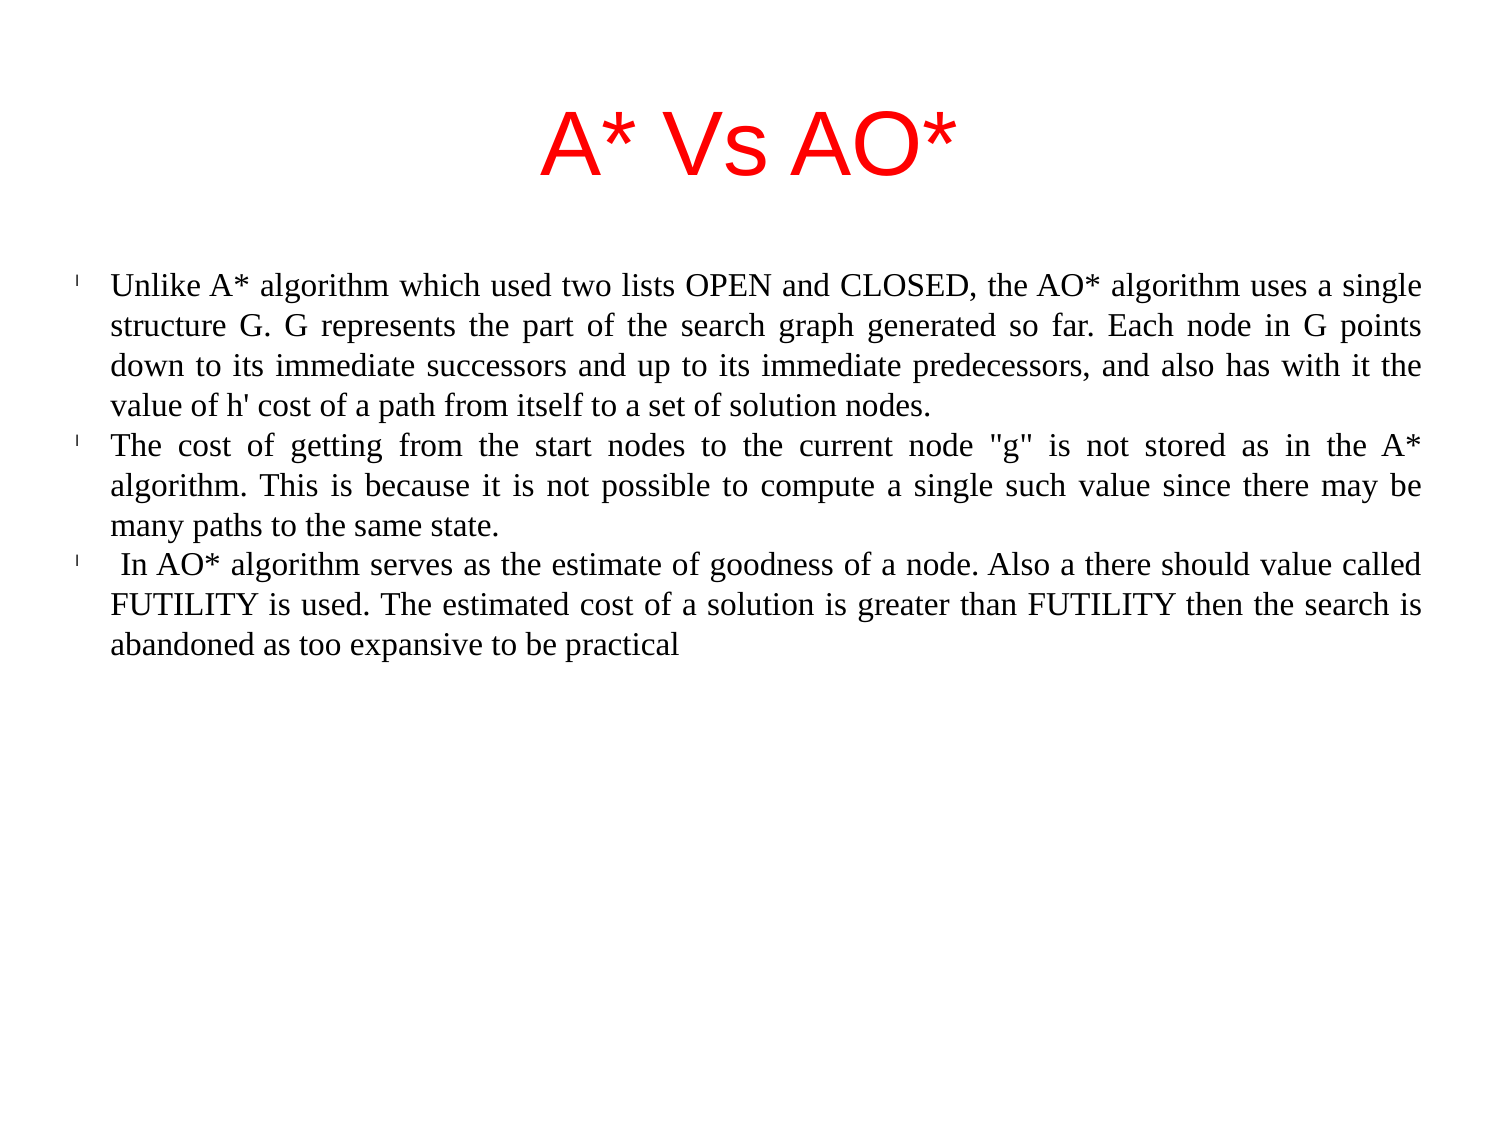

A* Vs AO*
Unlike A* algorithm which used two lists OPEN and CLOSED, the AO* algorithm uses a single structure G. G represents the part of the search graph generated so far. Each node in G points down to its immediate successors and up to its immediate predecessors, and also has with it the value of h' cost of a path from itself to a set of solution nodes.
The cost of getting from the start nodes to the current node "g" is not stored as in the A* algorithm. This is because it is not possible to compute a single such value since there may be many paths to the same state.
 In AO* algorithm serves as the estimate of goodness of a node. Also a there should value called FUTILITY is used. The estimated cost of a solution is greater than FUTILITY then the search is abandoned as too expansive to be practical